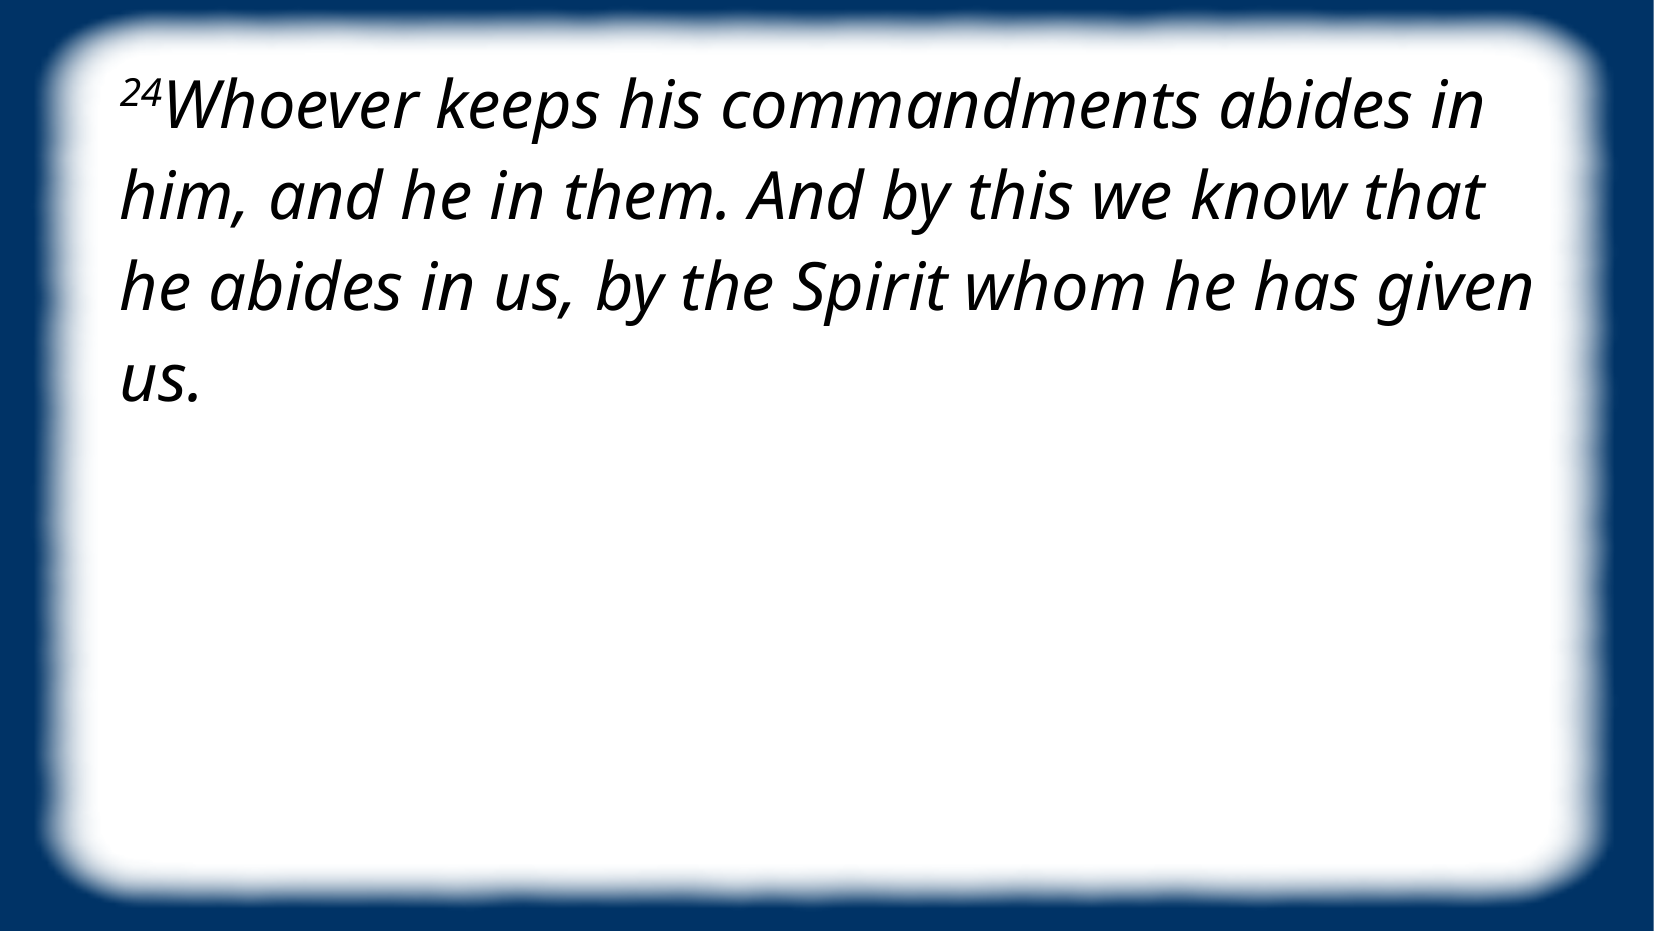

24Whoever keeps his commandments abides in him, and he in them. And by this we know that he abides in us, by the Spirit whom he has given us.